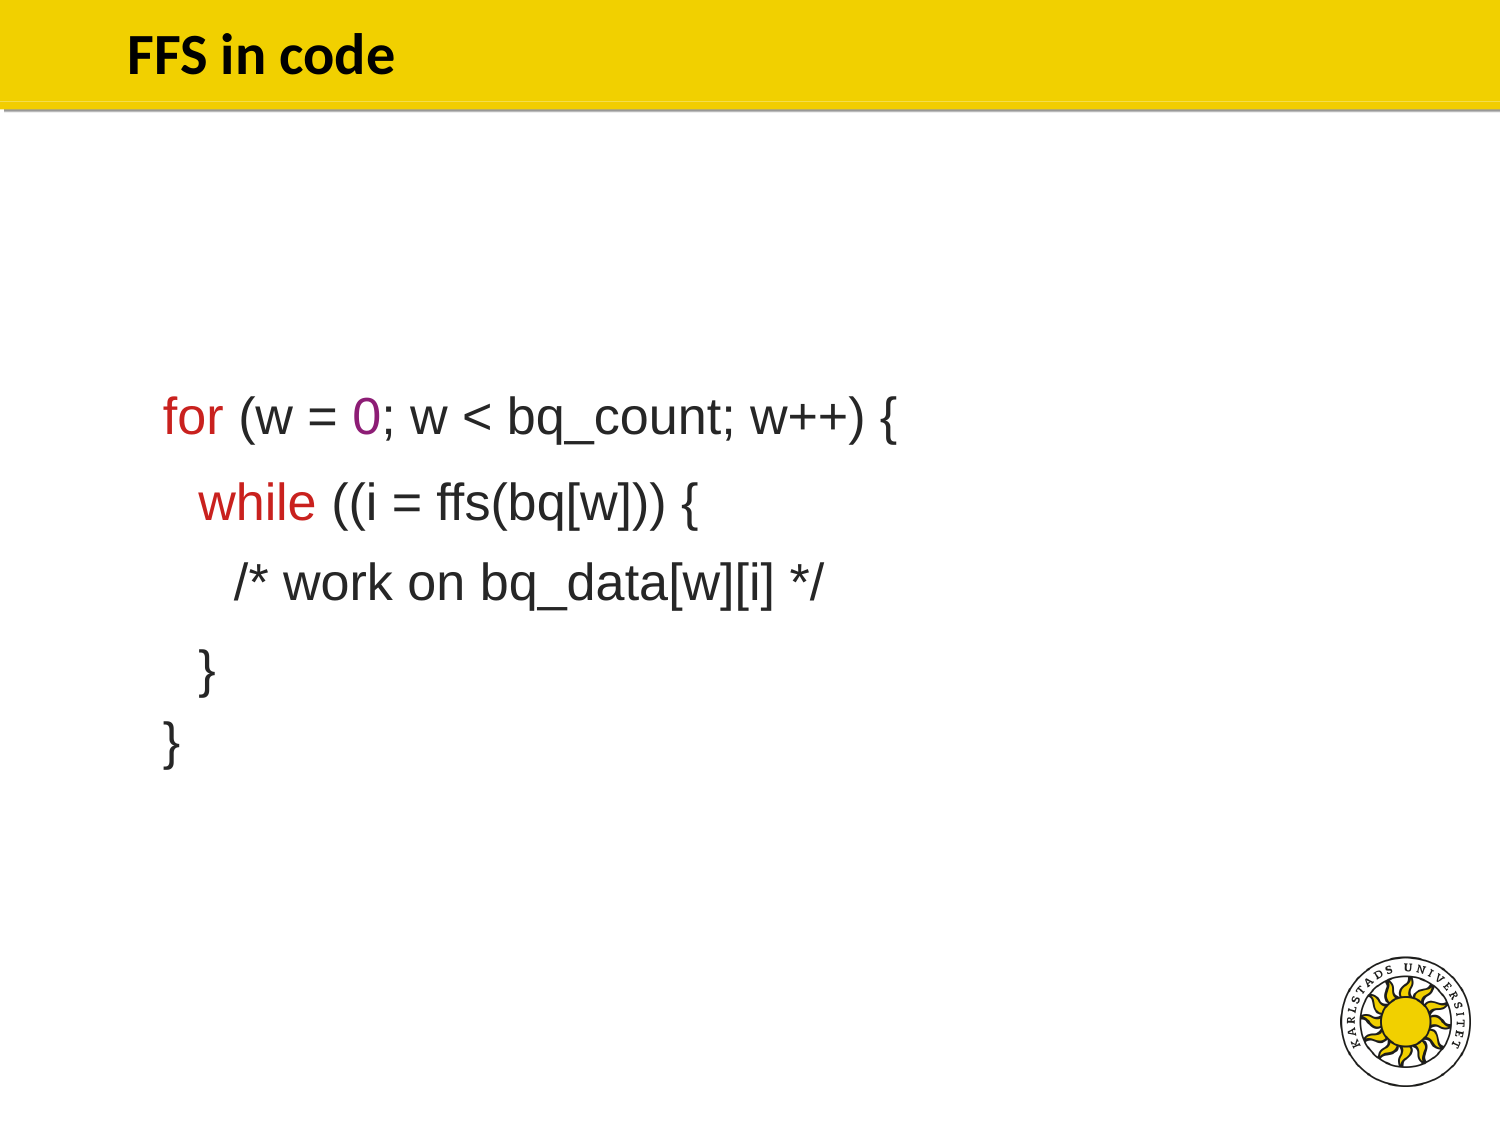

# FFS in code
for (w = 0; w < bq_count; w++) {
while ((i = ffs(bq[w])) {
/* work on bq_data[w][i] */
}
}